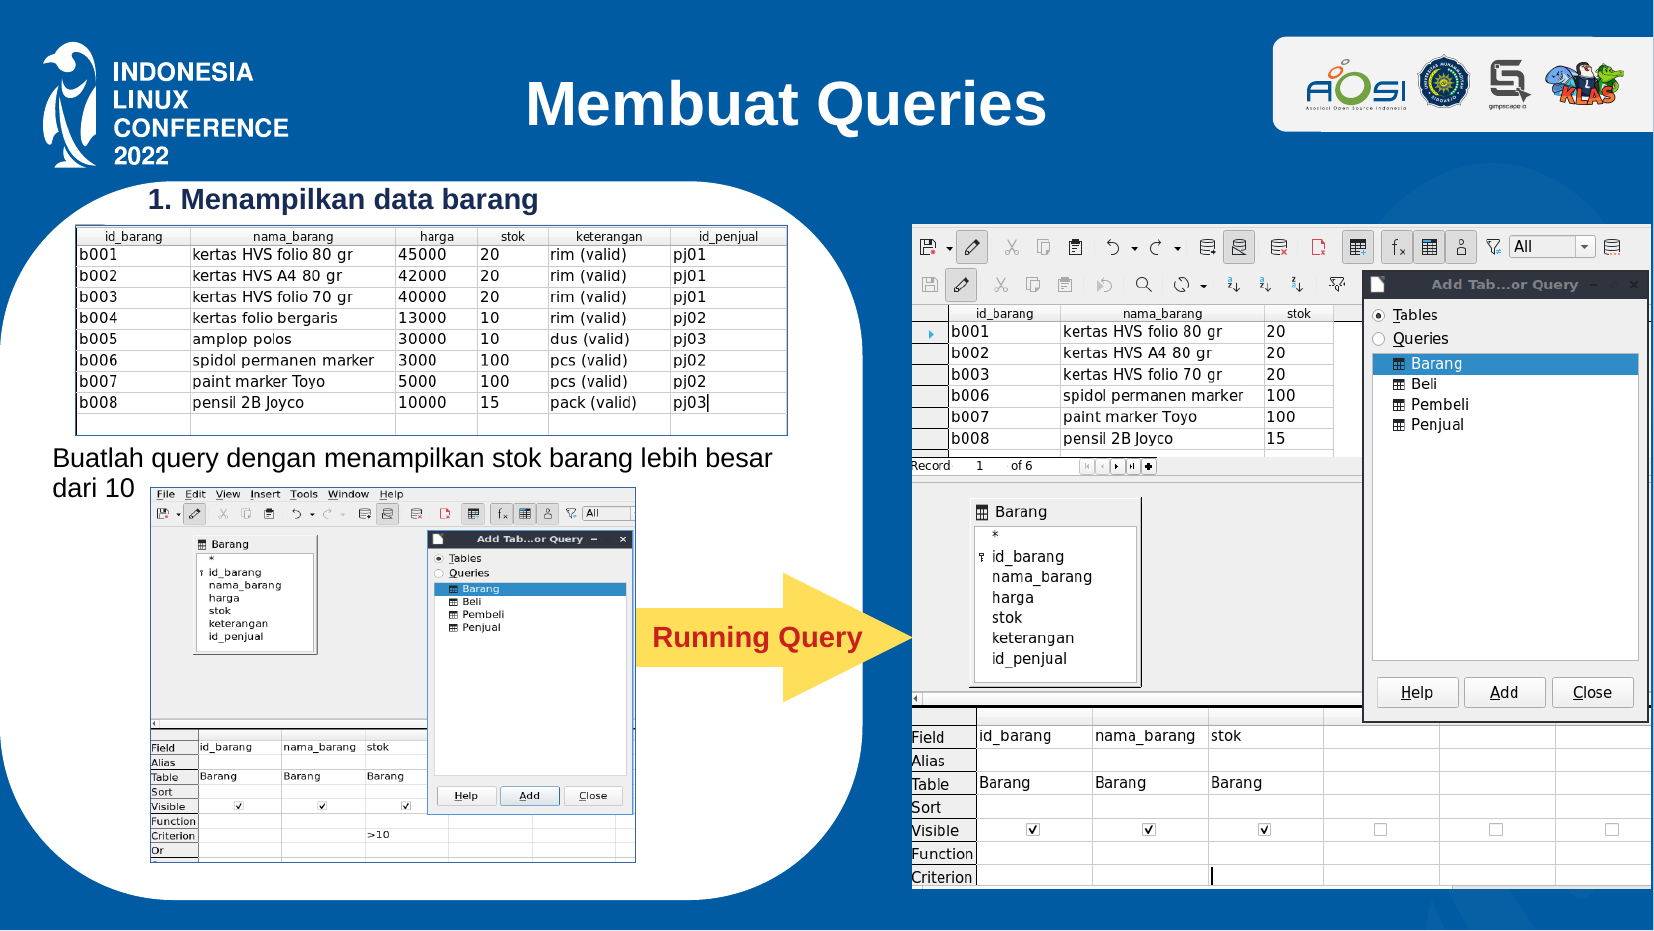

# Membuat Queries
1. Menampilkan data barang
Buatlah query dengan menampilkan stok barang lebih besar dari 10
Running Query